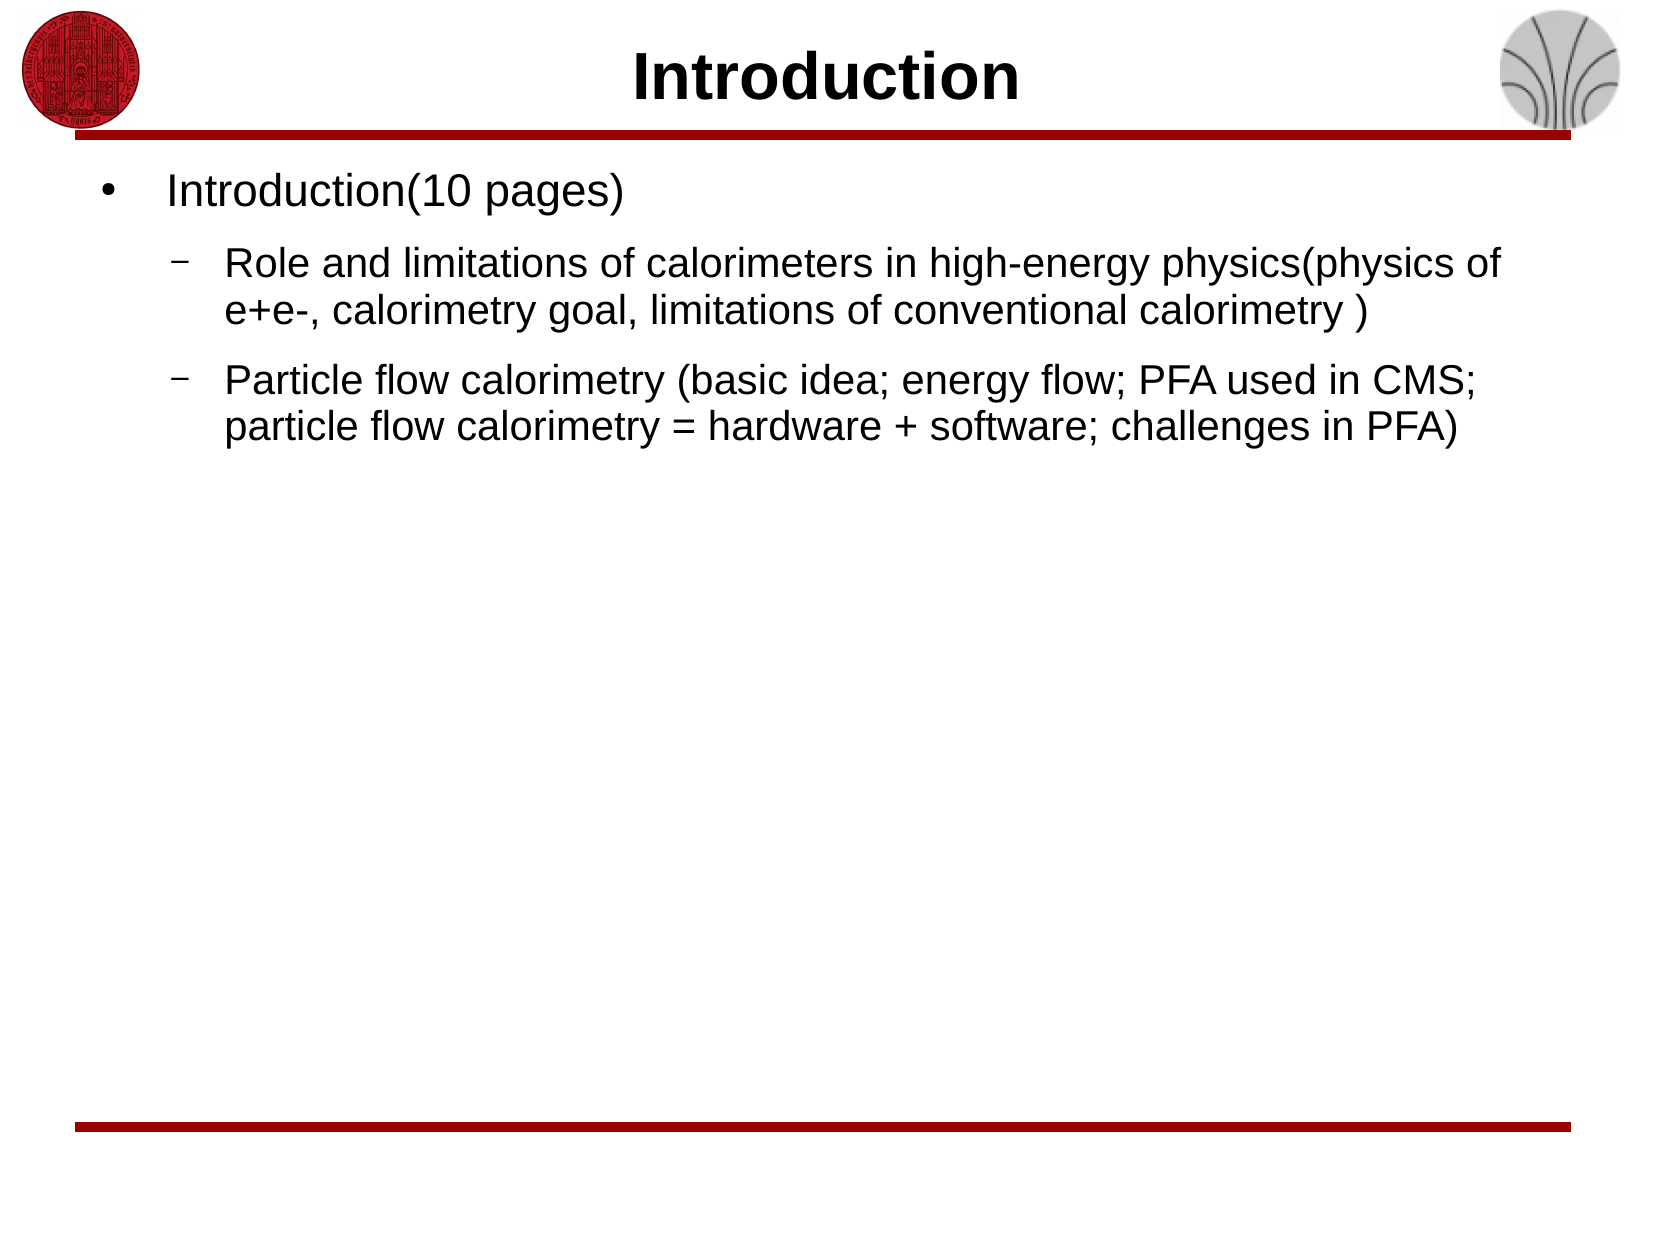

# Introduction
 Introduction(10 pages)
Role and limitations of calorimeters in high-energy physics(physics of e+e-, calorimetry goal, limitations of conventional calorimetry )
Particle flow calorimetry (basic idea; energy flow; PFA used in CMS; particle flow calorimetry = hardware + software; challenges in PFA)